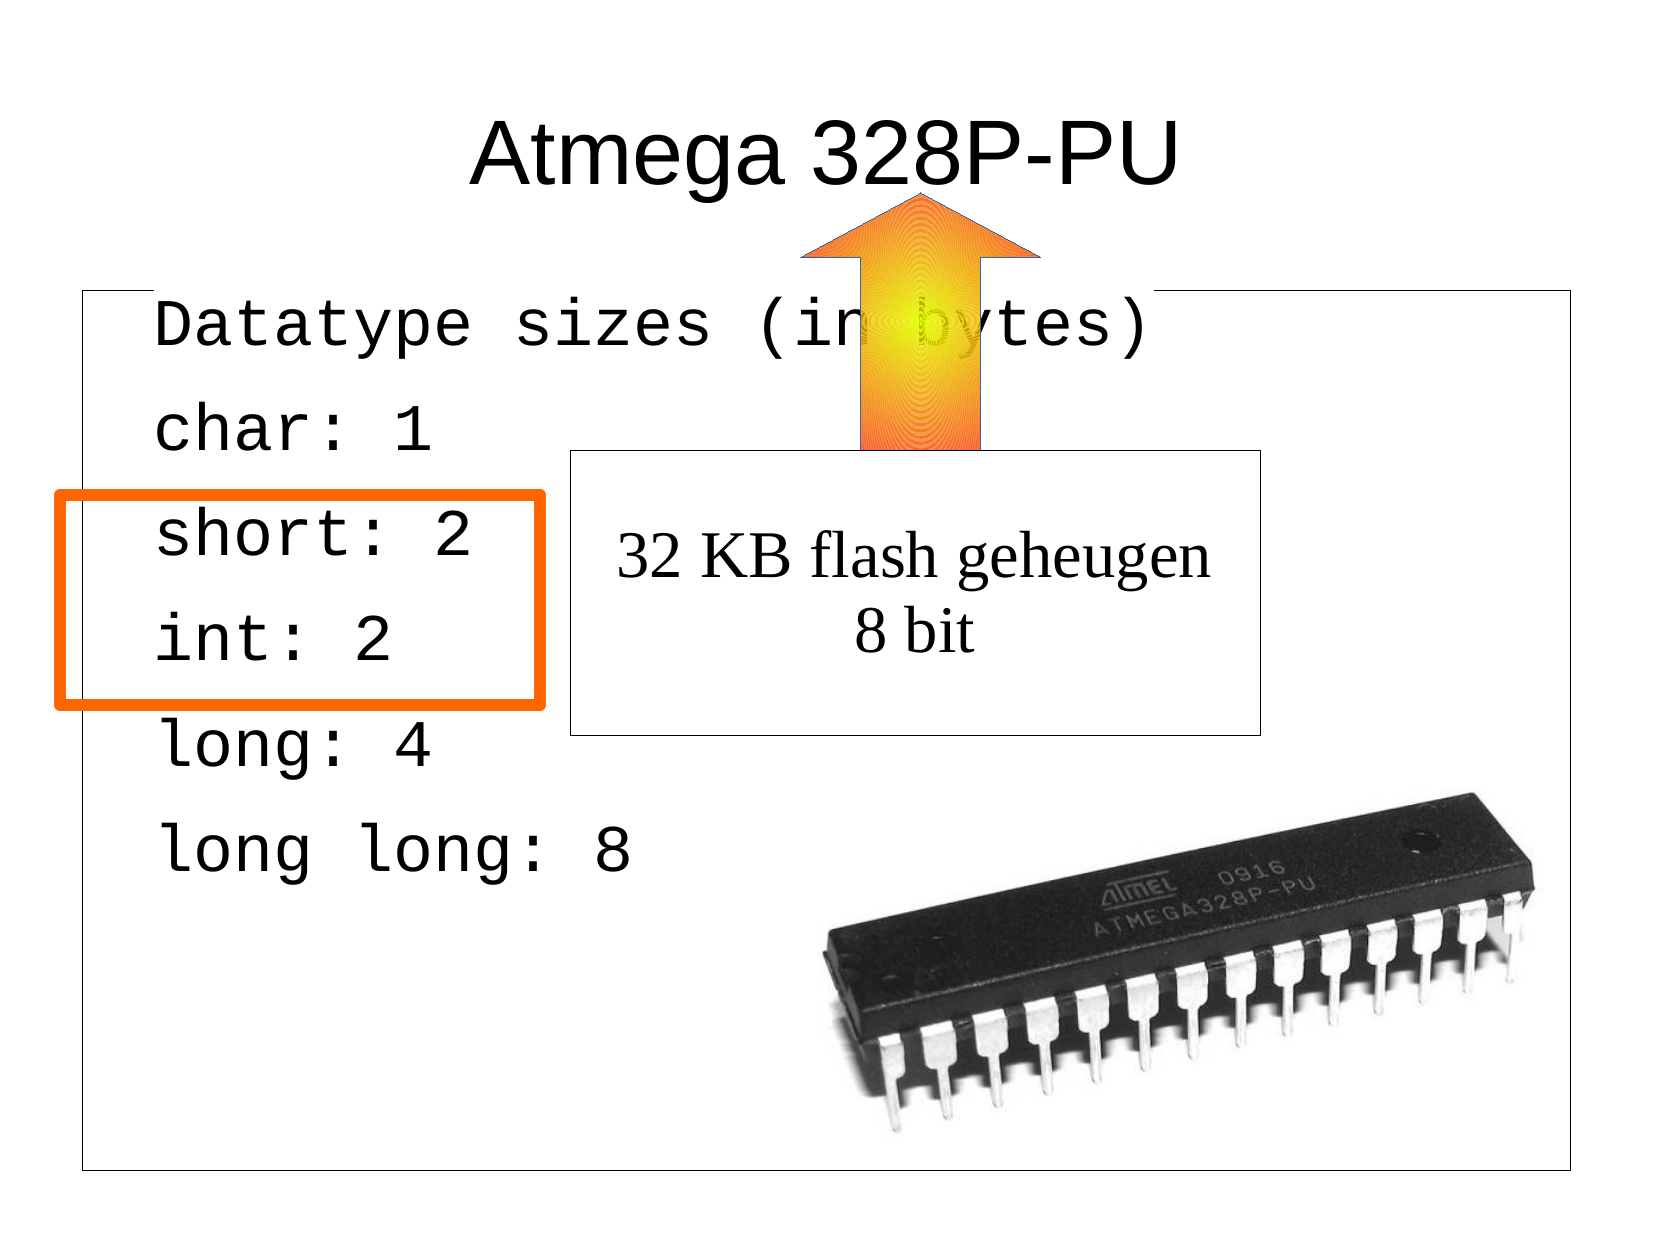

# Atmega 328P-PU
Datatype sizes (in bytes)
char: 1
short: 2
int: 2
long: 4
long long: 8
32 KB flash geheugen
8 bit